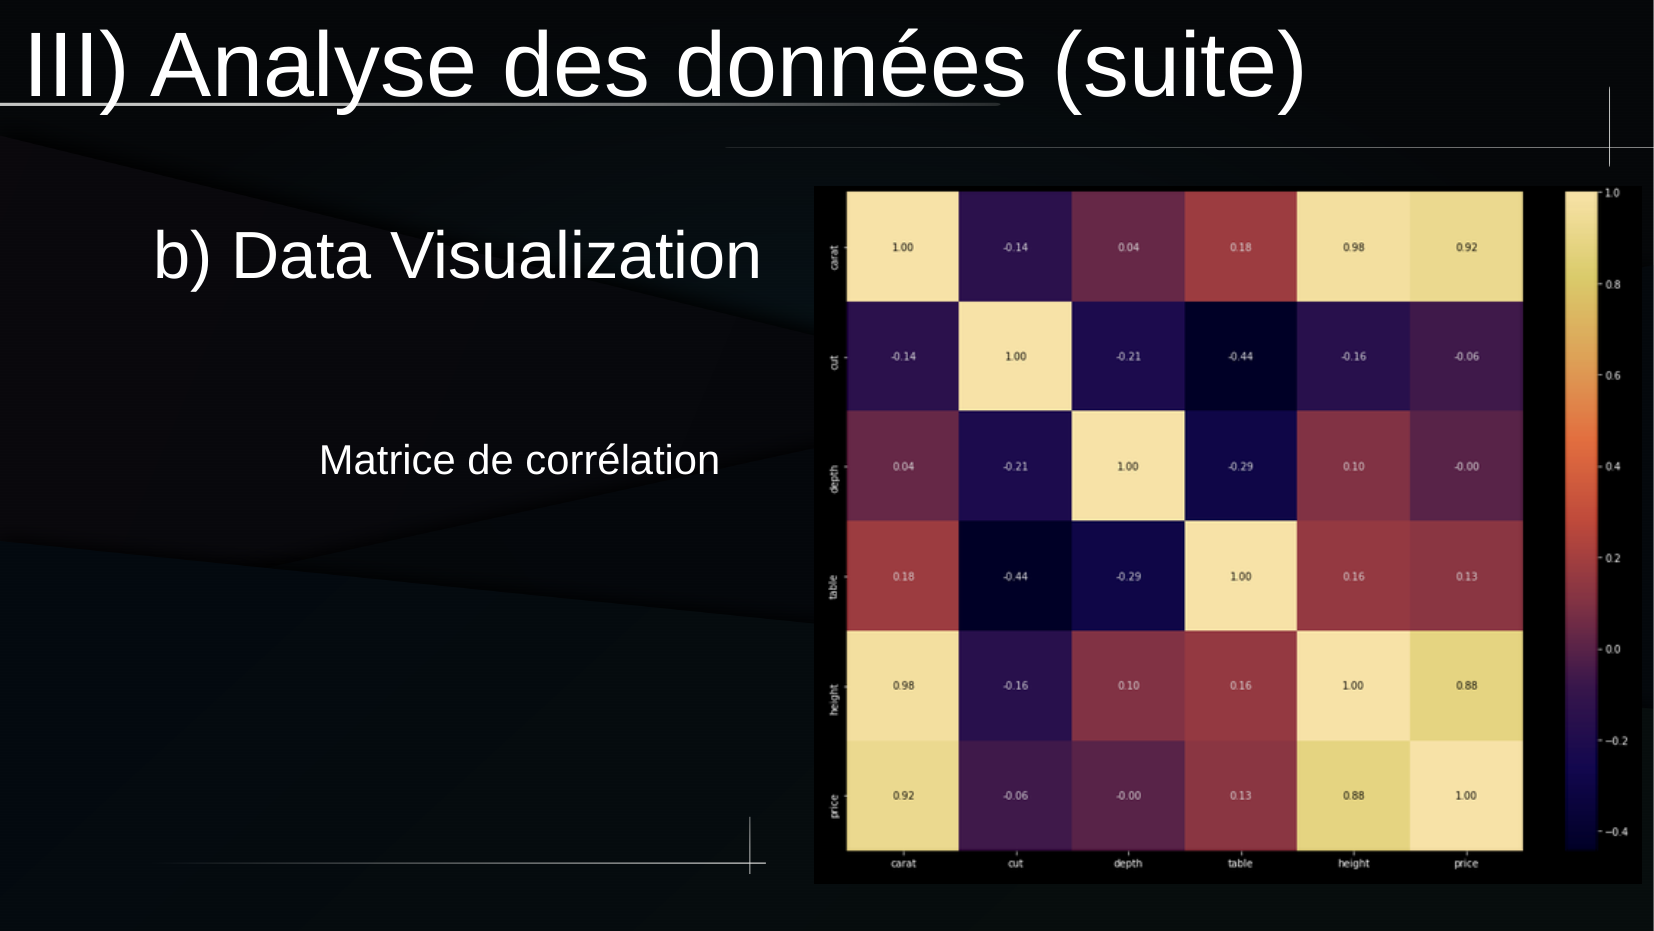

# III) Analyse des données (suite)
b) Data Visualization
Matrice de corrélation